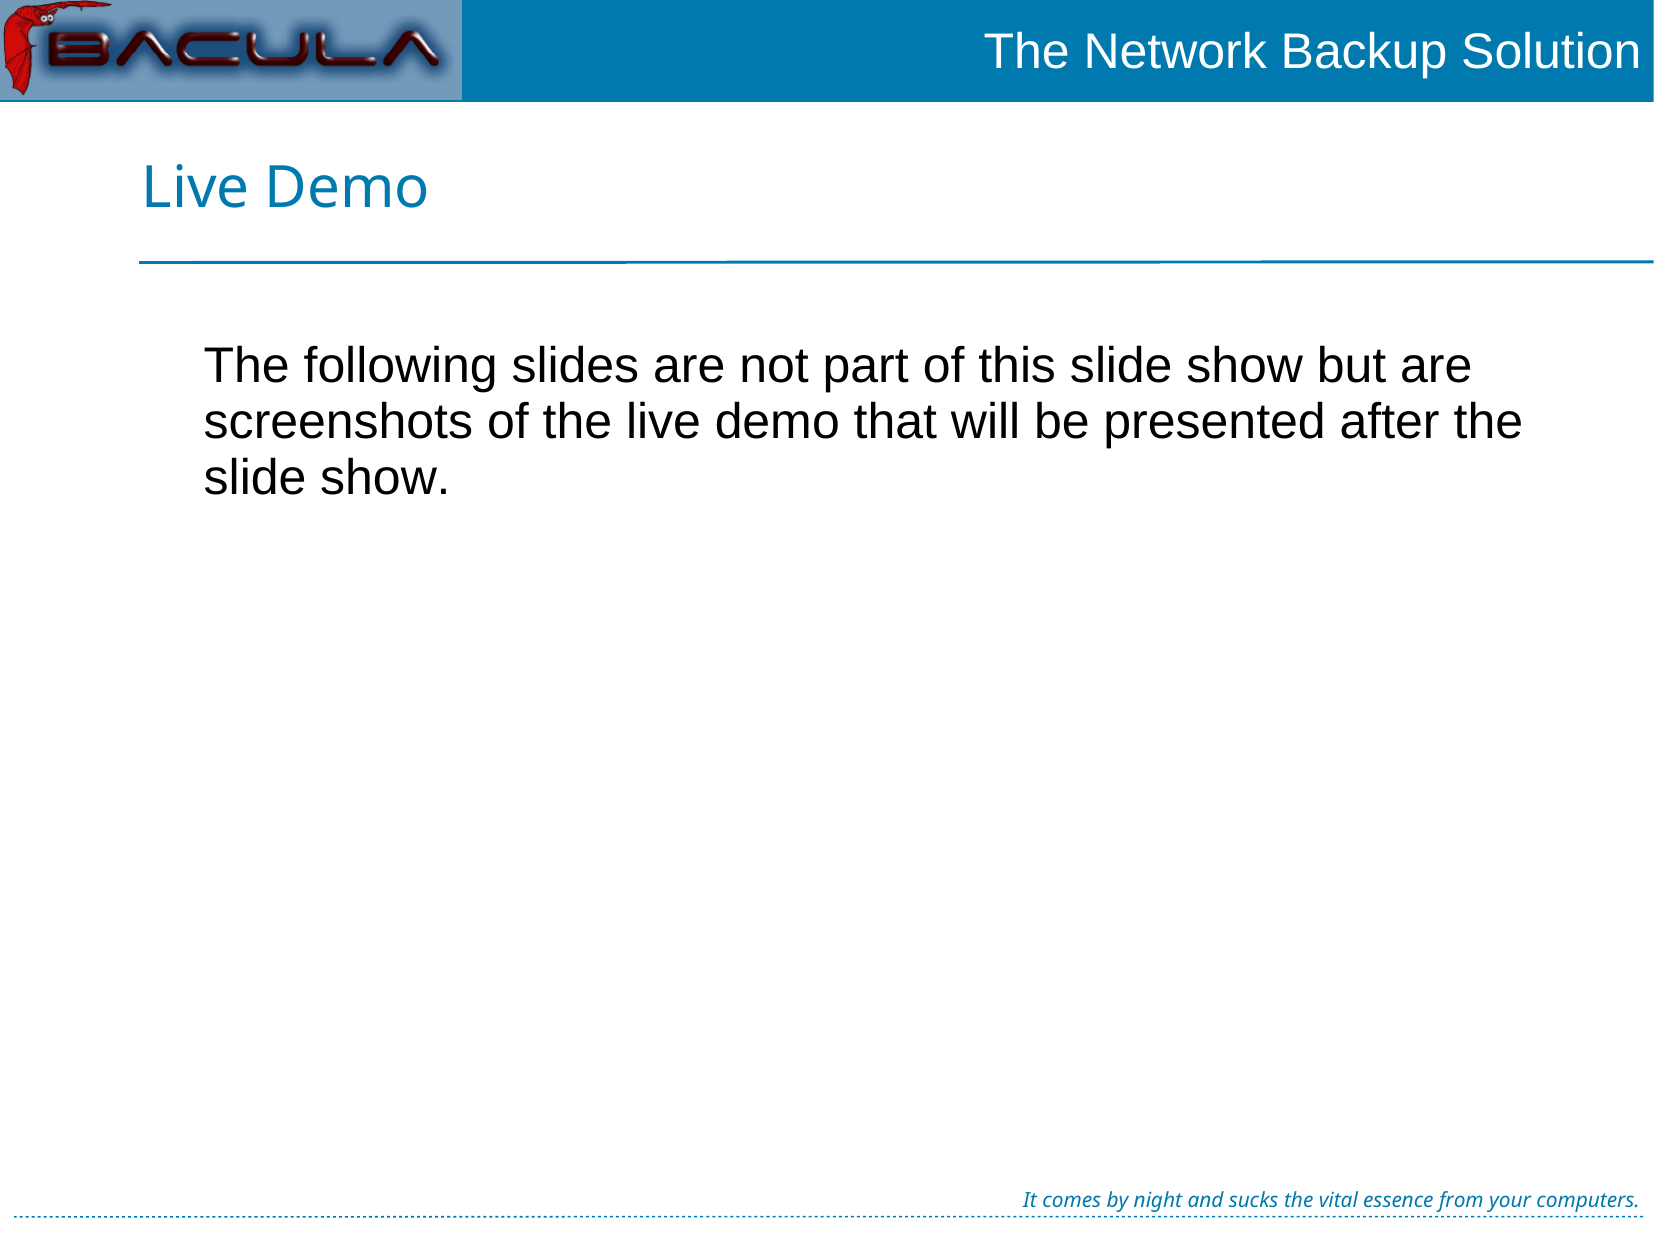

# Live Demo
The following slides are not part of this slide show but are screenshots of the live demo that will be presented after the slide show.